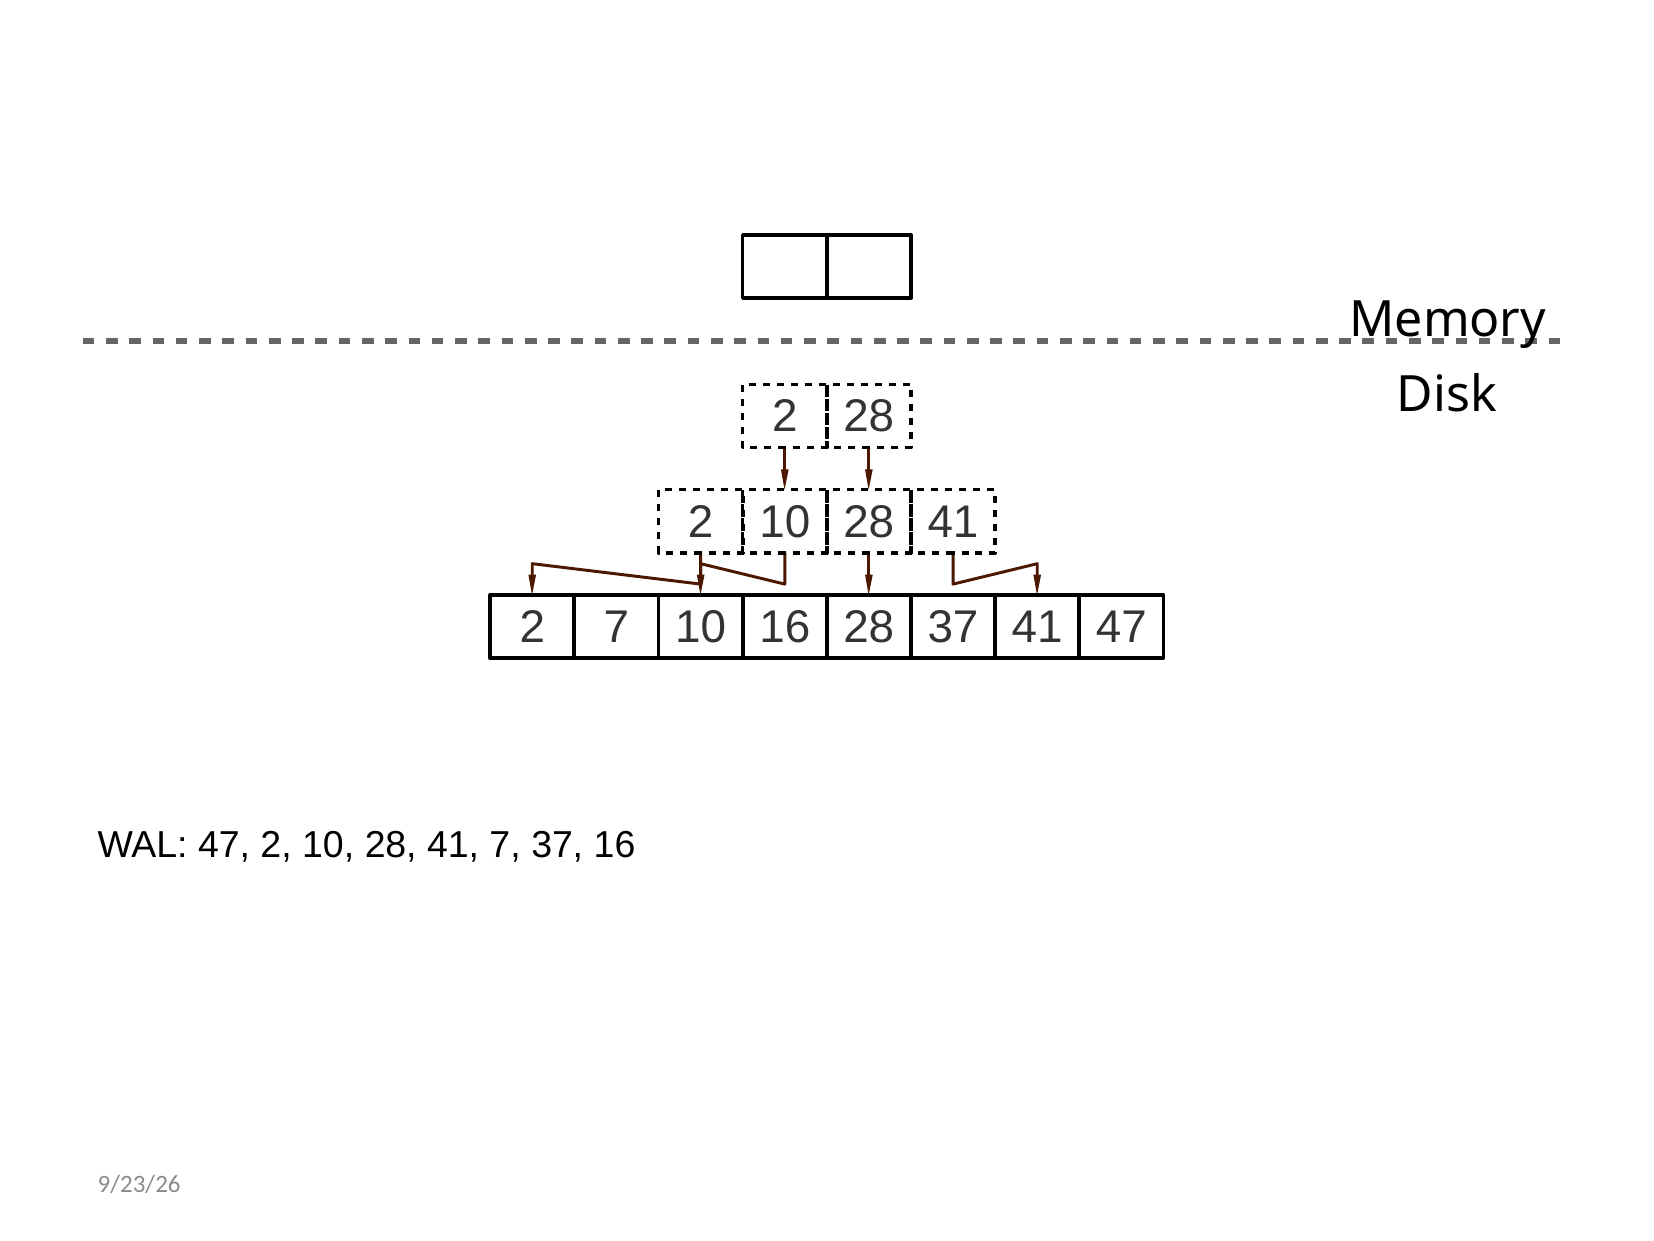

Memory
Disk
2
28
2
10
28
41
2
7
10
16
28
37
41
47
WAL: 47, 2, 10, 28, 41, 7, 37, 16